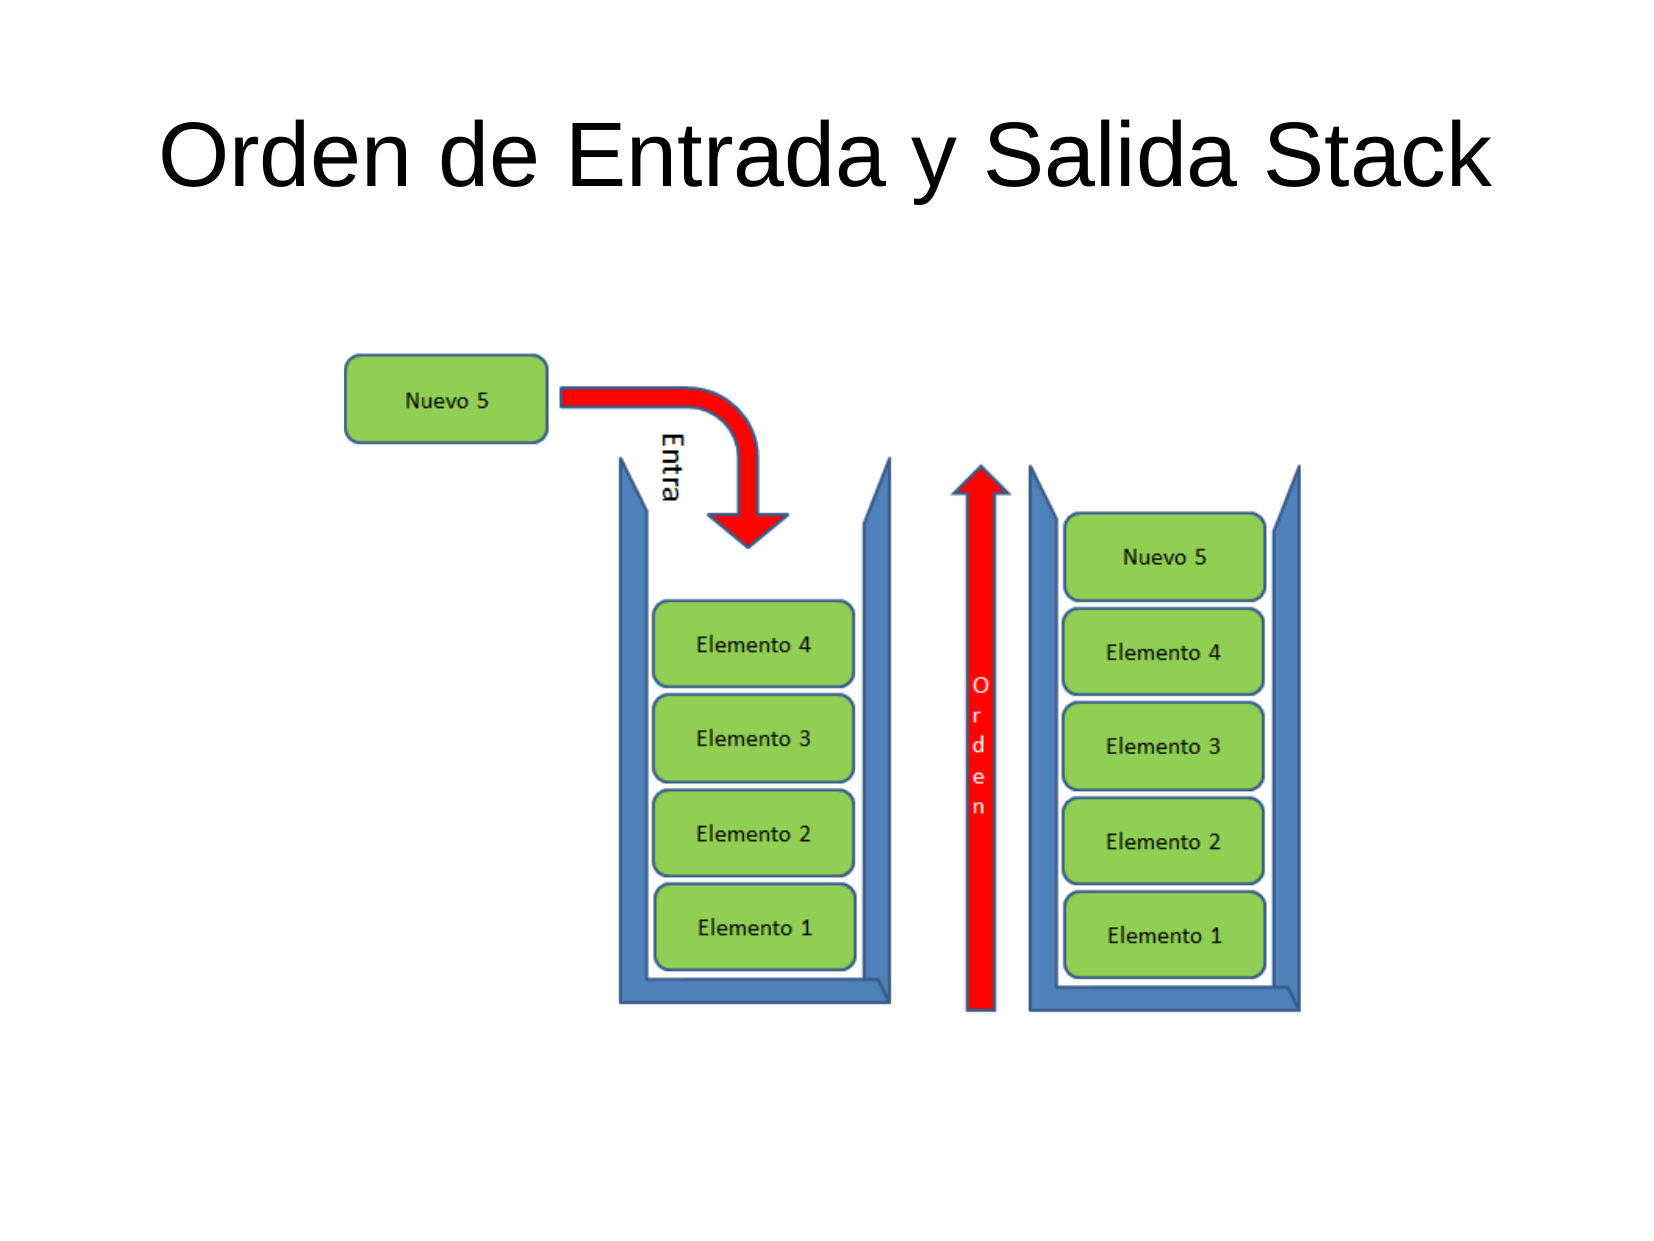

# Orden de Entrada y Salida Stack